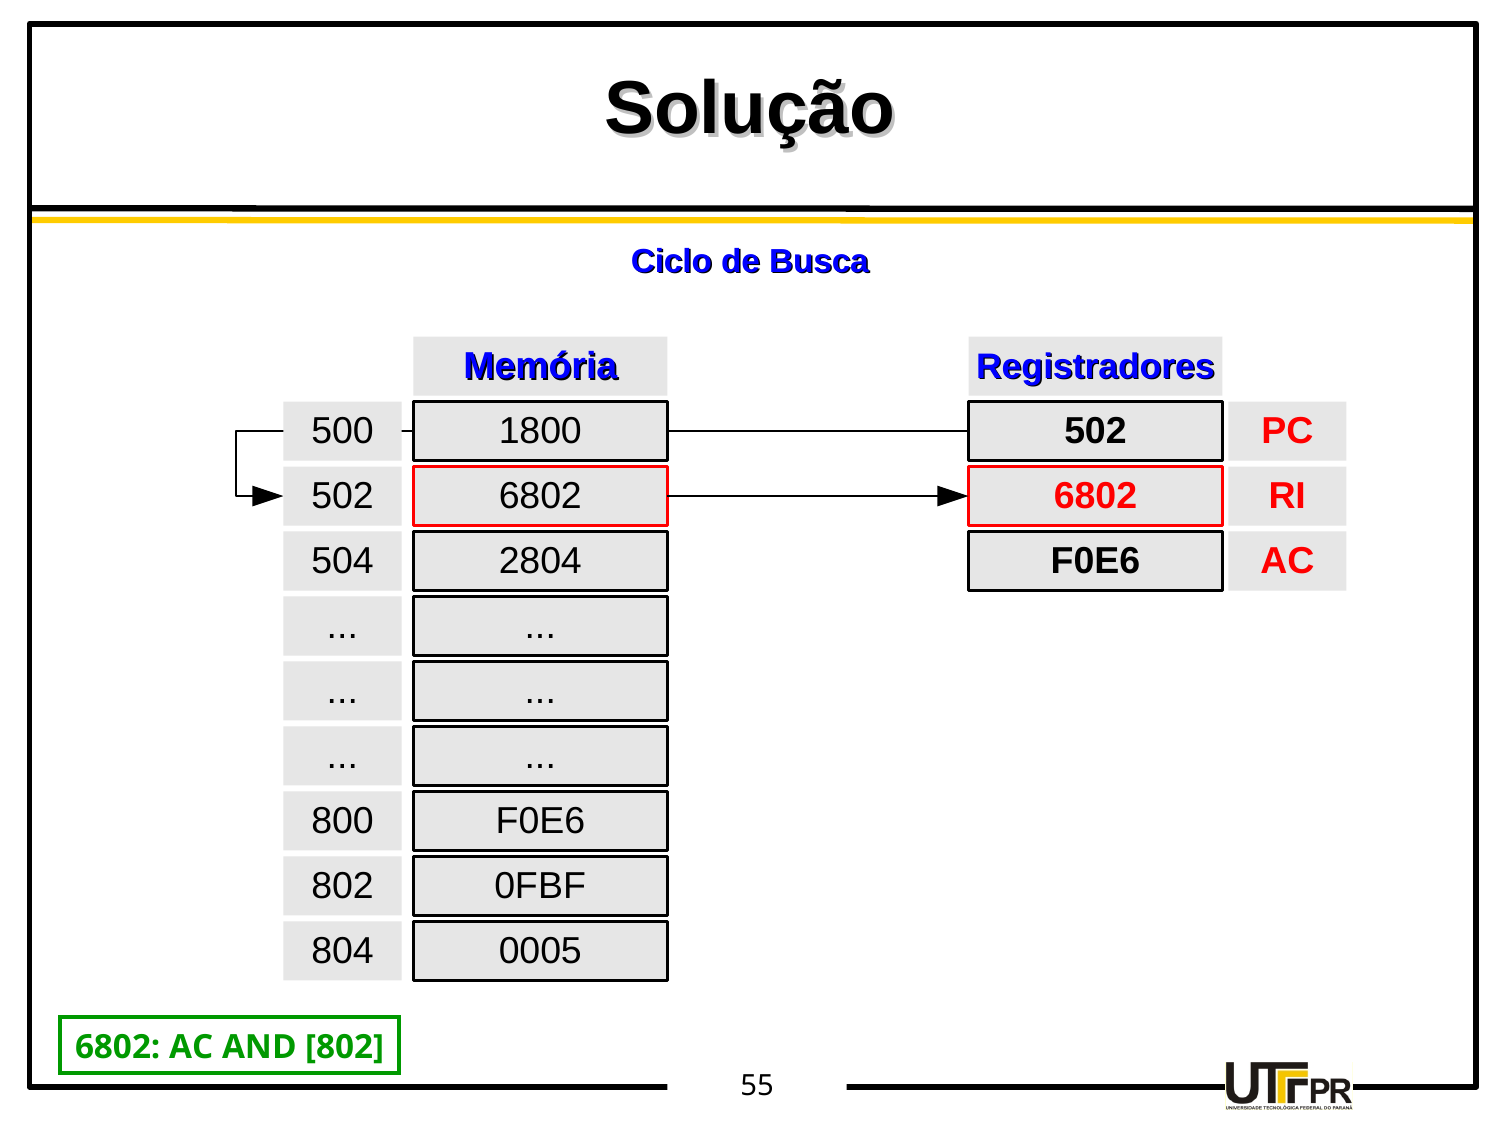

# Solução
Ciclo de Busca
Memória
Registradores
500
1800
502
PC
502
6802
6802
RI
504
2804
F0E6
AC
...
...
...
...
...
...
800
F0E6
802
0FBF
804
0005
6802: AC AND [802]